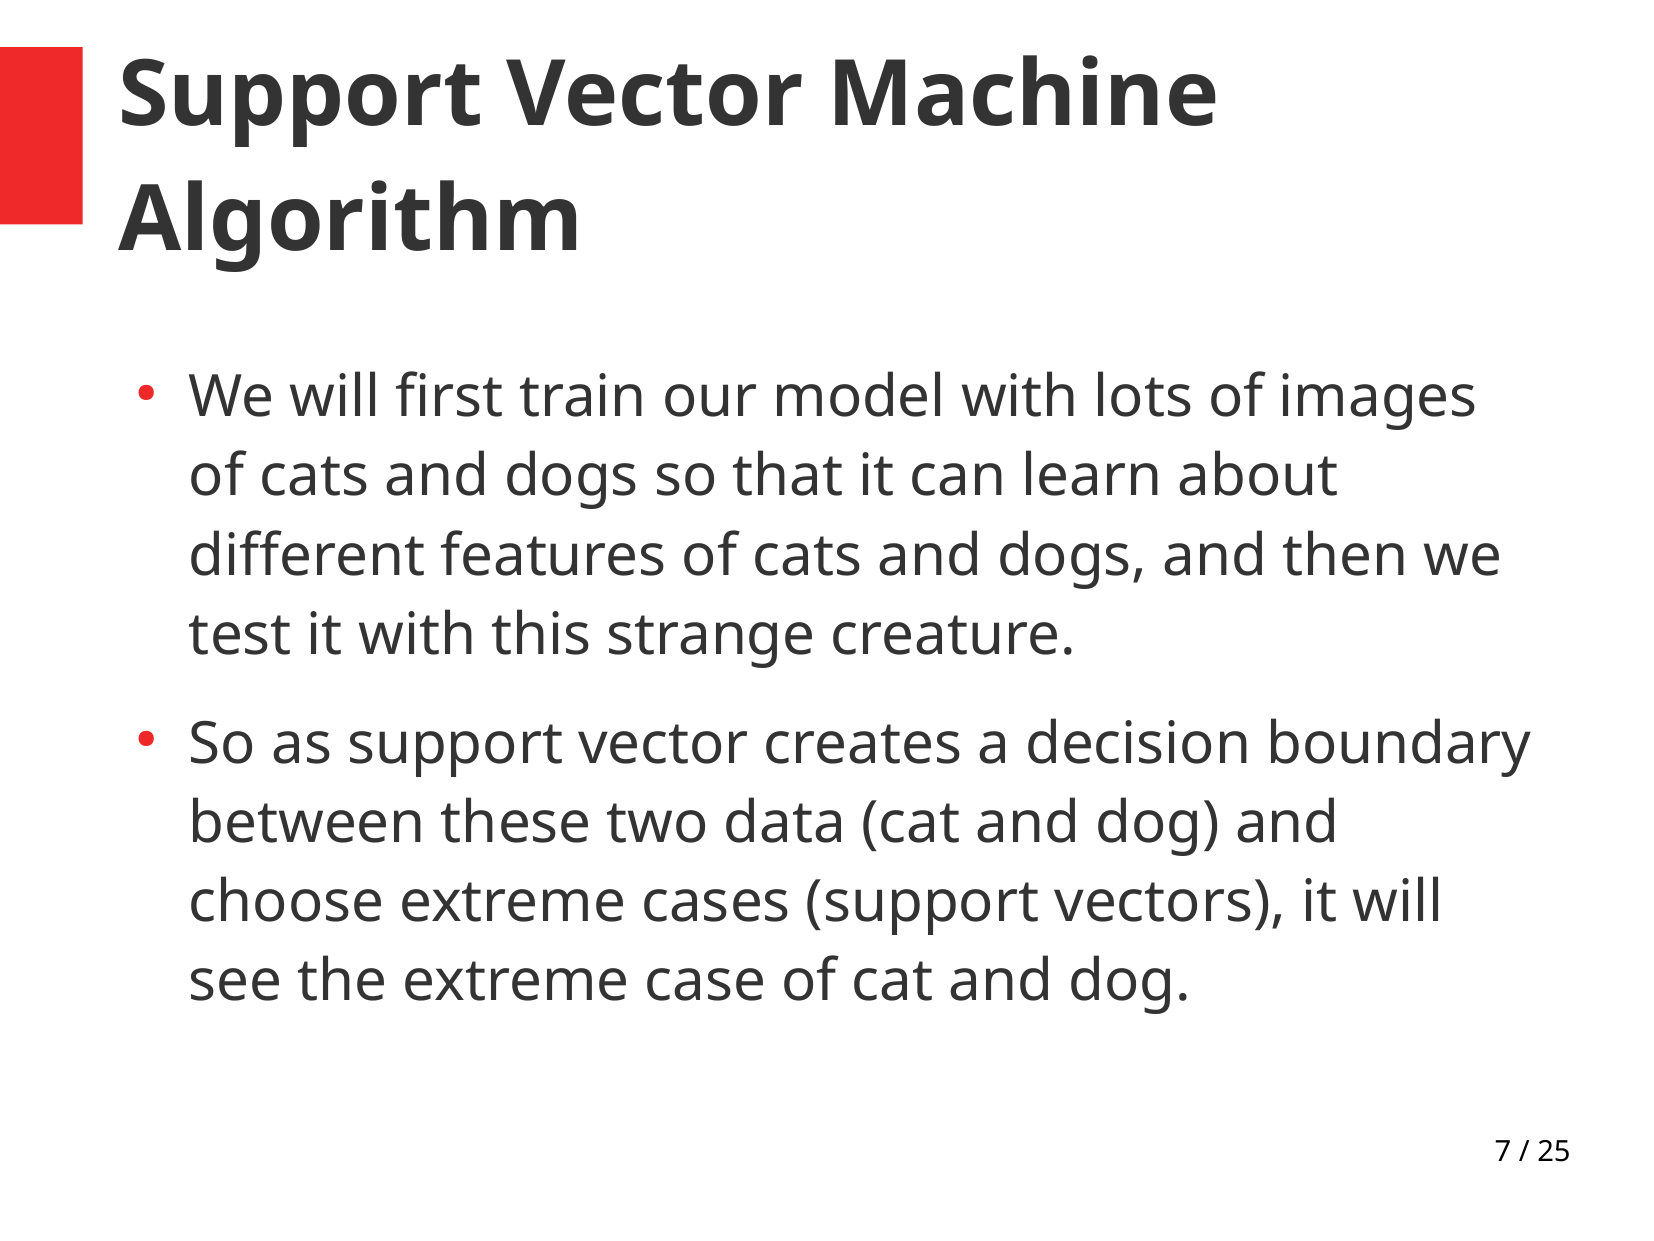

# Support Vector Machine Algorithm
We will first train our model with lots of images of cats and dogs so that it can learn about different features of cats and dogs, and then we test it with this strange creature.
So as support vector creates a decision boundary between these two data (cat and dog) and choose extreme cases (support vectors), it will see the extreme case of cat and dog.
7